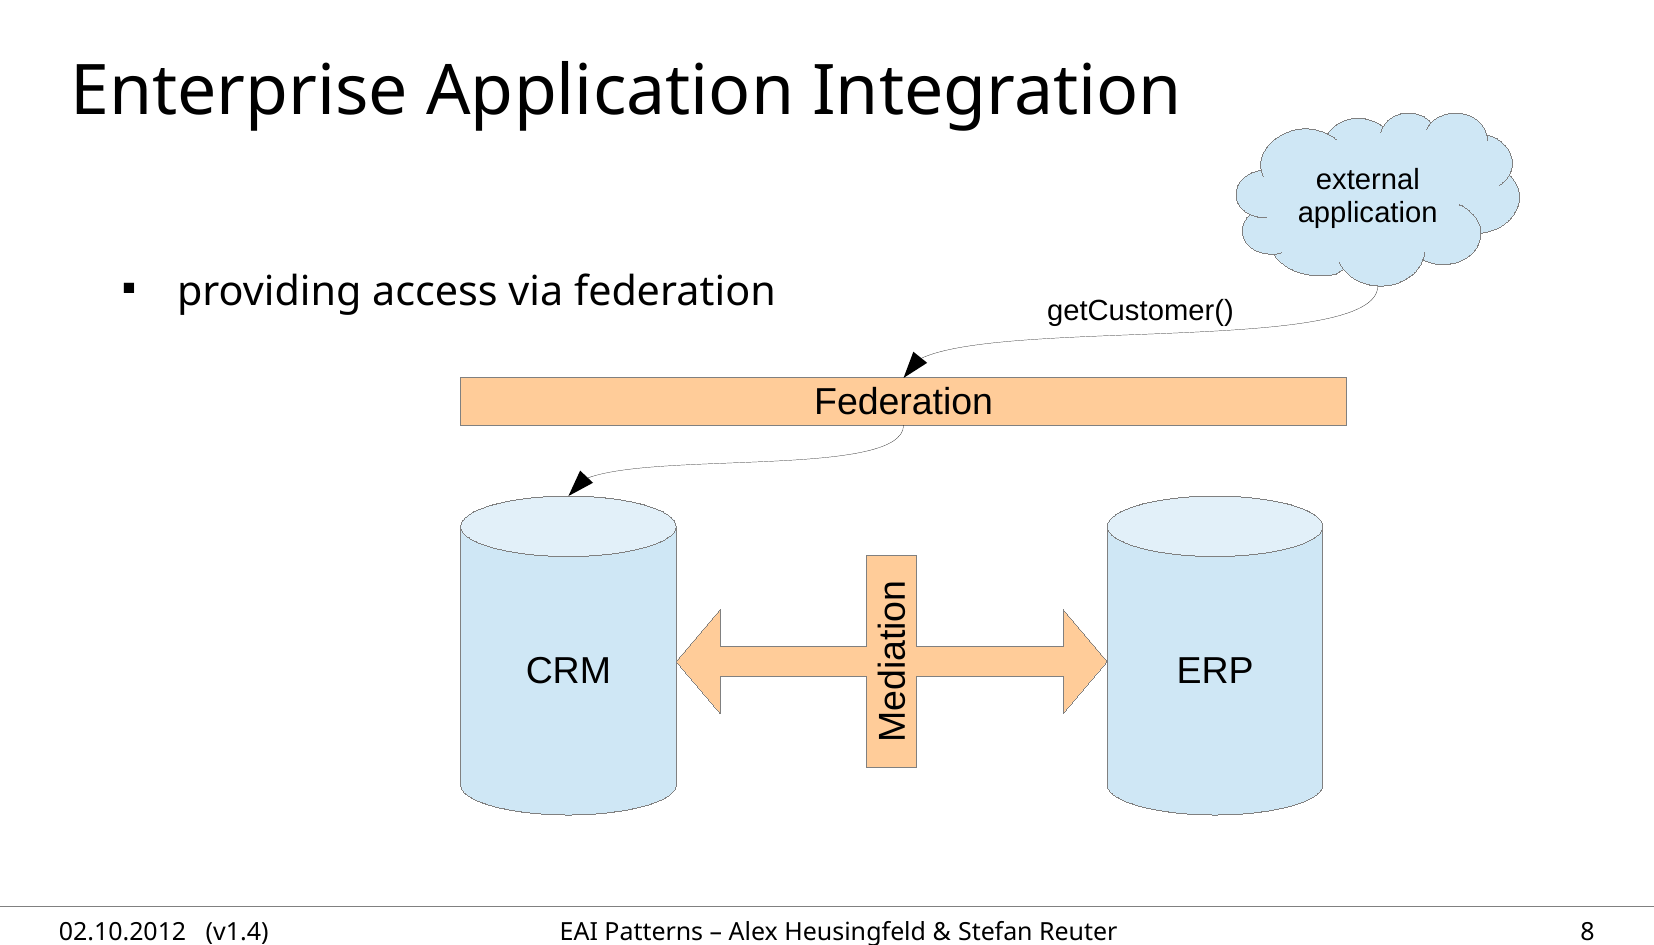

# Enterprise Application Integration
external
application
providing access via federation
Federation
Mediation
CRM
ERP
2012-08-30
EAI Patterns - Alex Heusingfeld & Stefan Reuter
8